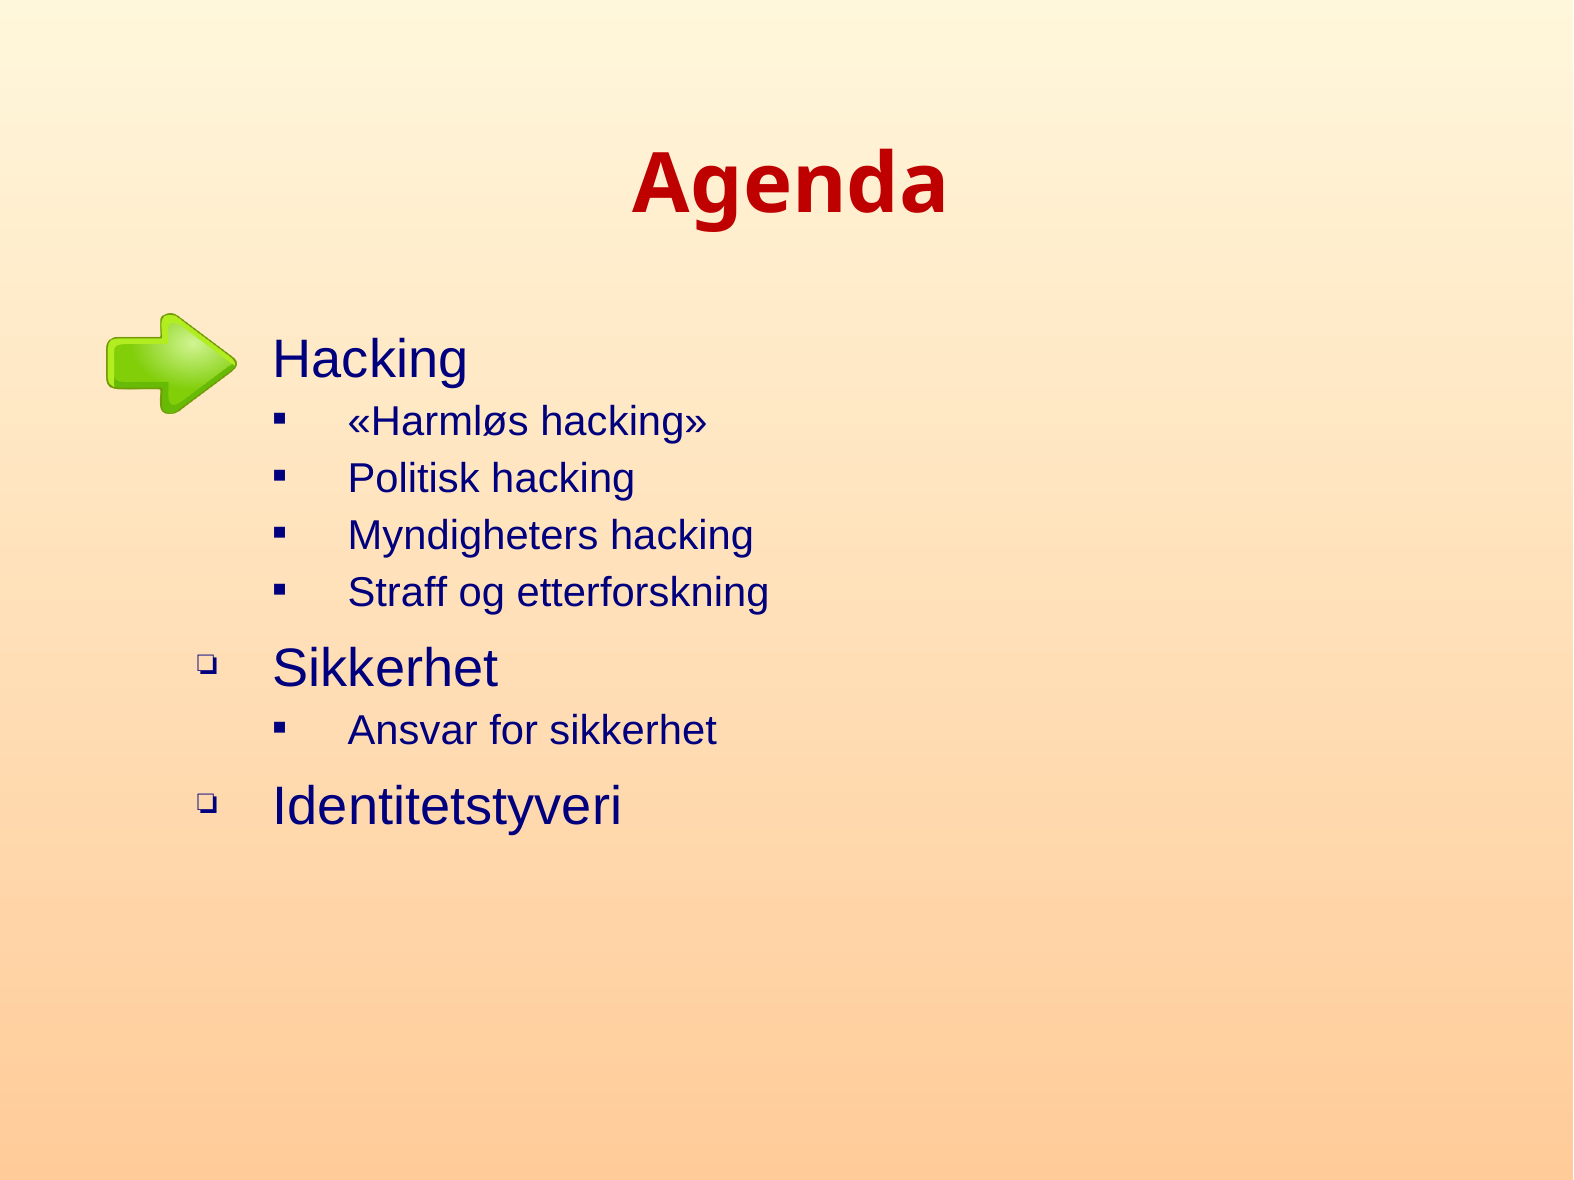

# Agenda
Hacking
«Harmløs hacking»
Politisk hacking
Myndigheters hacking
Straff og etterforskning
Sikkerhet
Ansvar for sikkerhet
Identitetstyveri